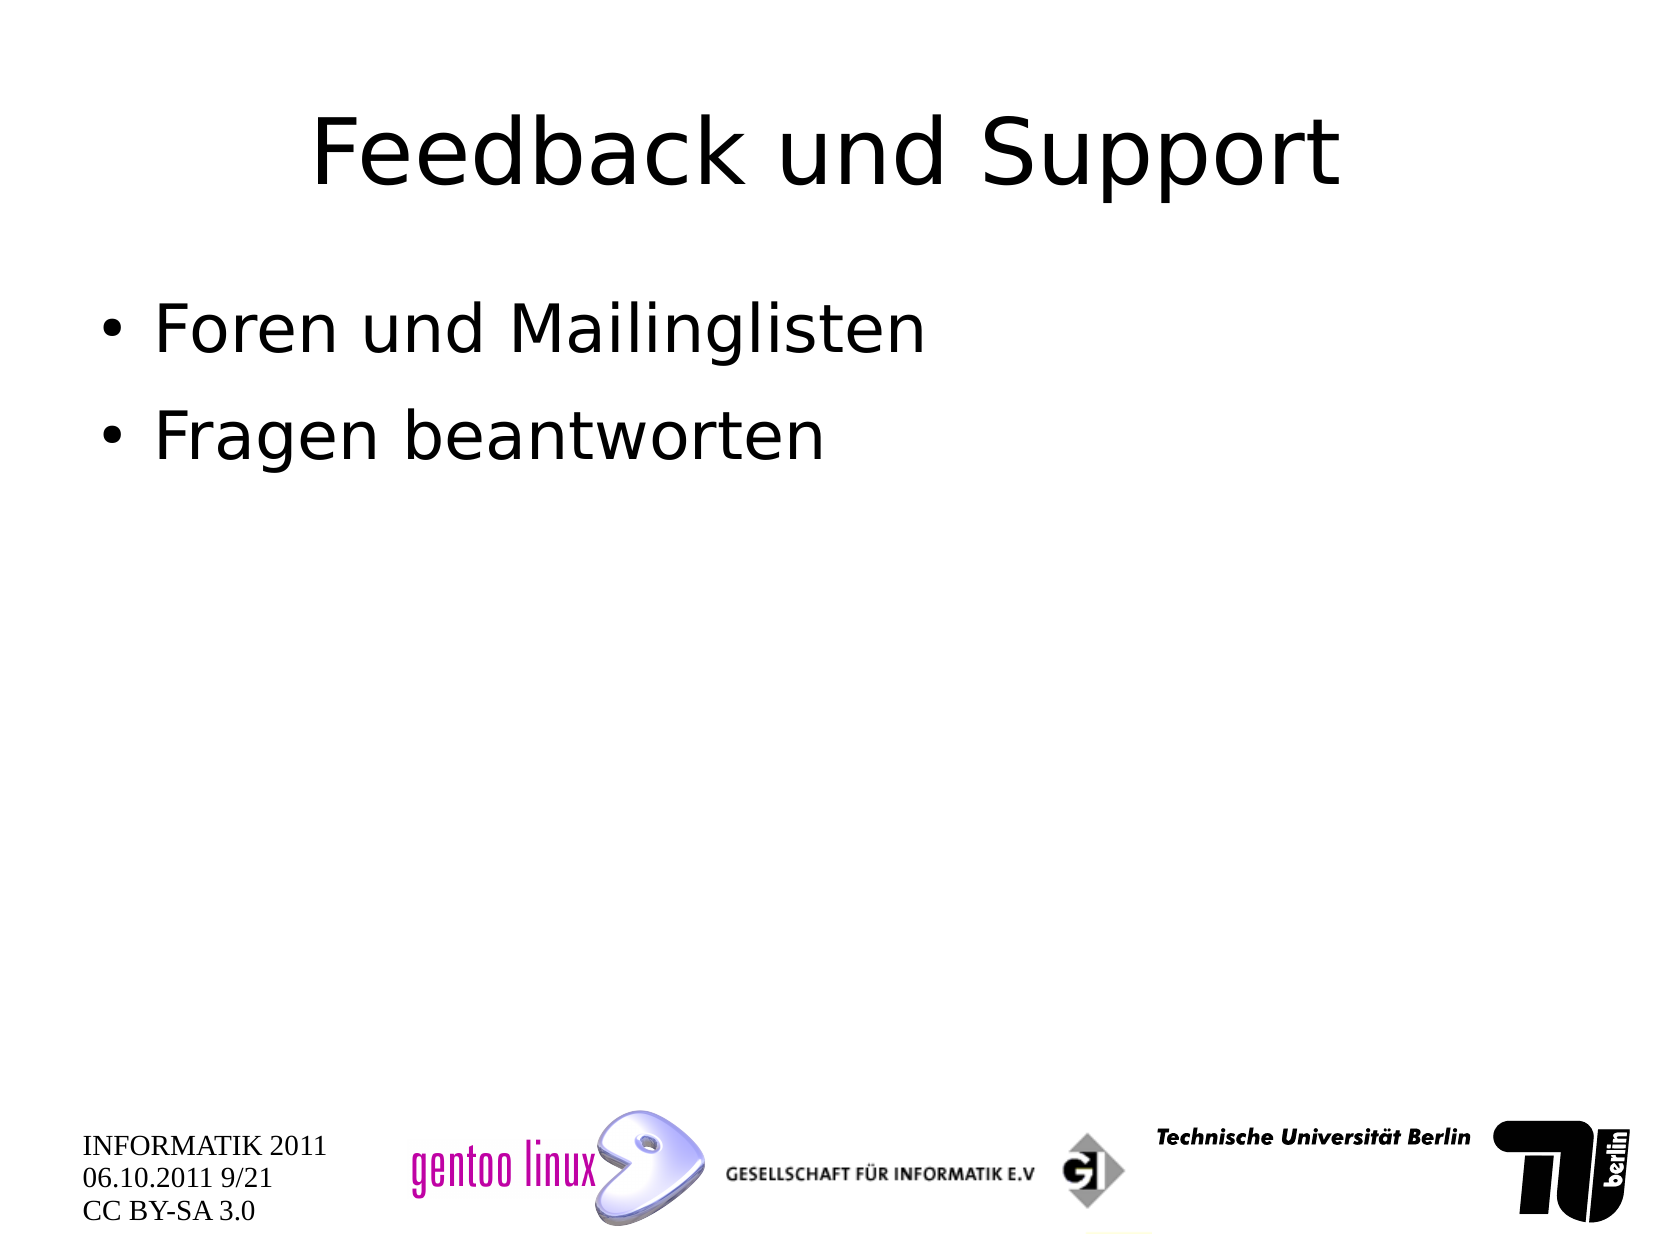

# Feedback und Support
Foren und Mailinglisten
Fragen beantworten